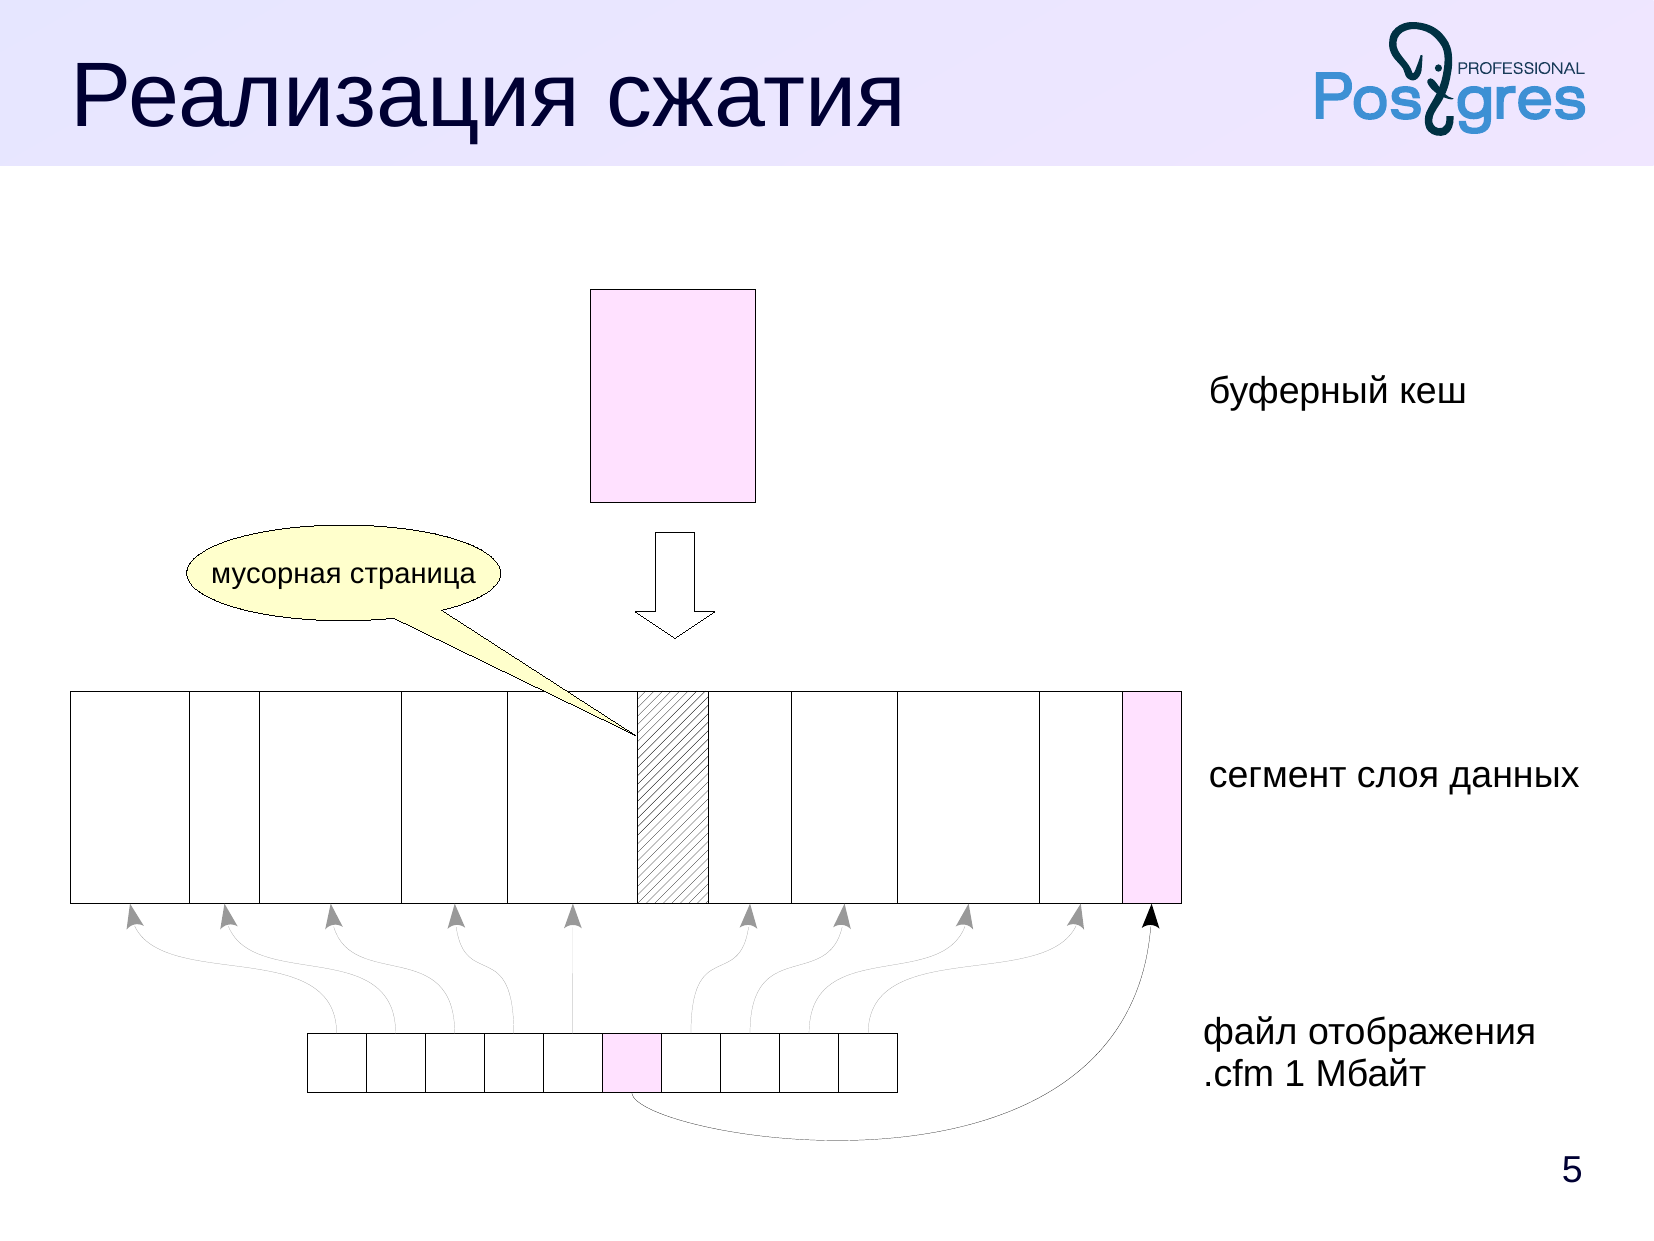

# Реализация сжатия
буферный кеш
мусорная страница
сегмент слоя данных
файл отображения
.cfm 1 Мбайт